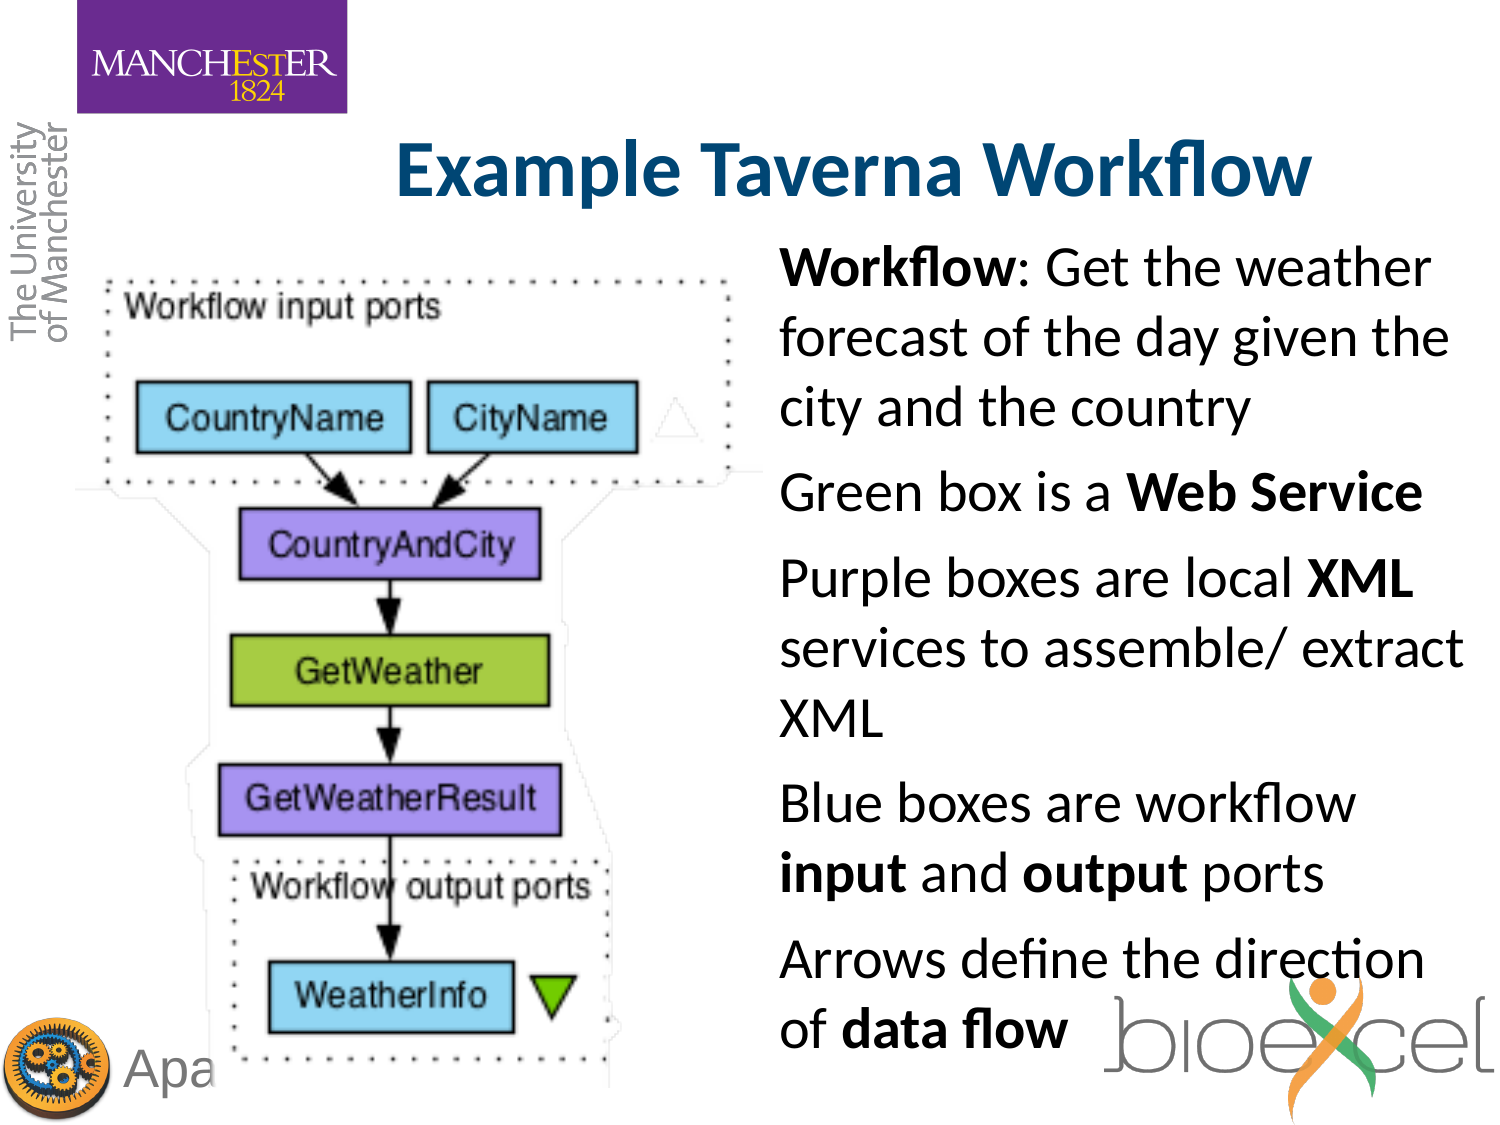

# Example Taverna Workflow
Workflow: Get the weather forecast of the day given the city and the country
Green box is a Web Service
Purple boxes are local XML services to assemble/ extract XML
Blue boxes are workflow input and output ports
Arrows define the direction of data flow